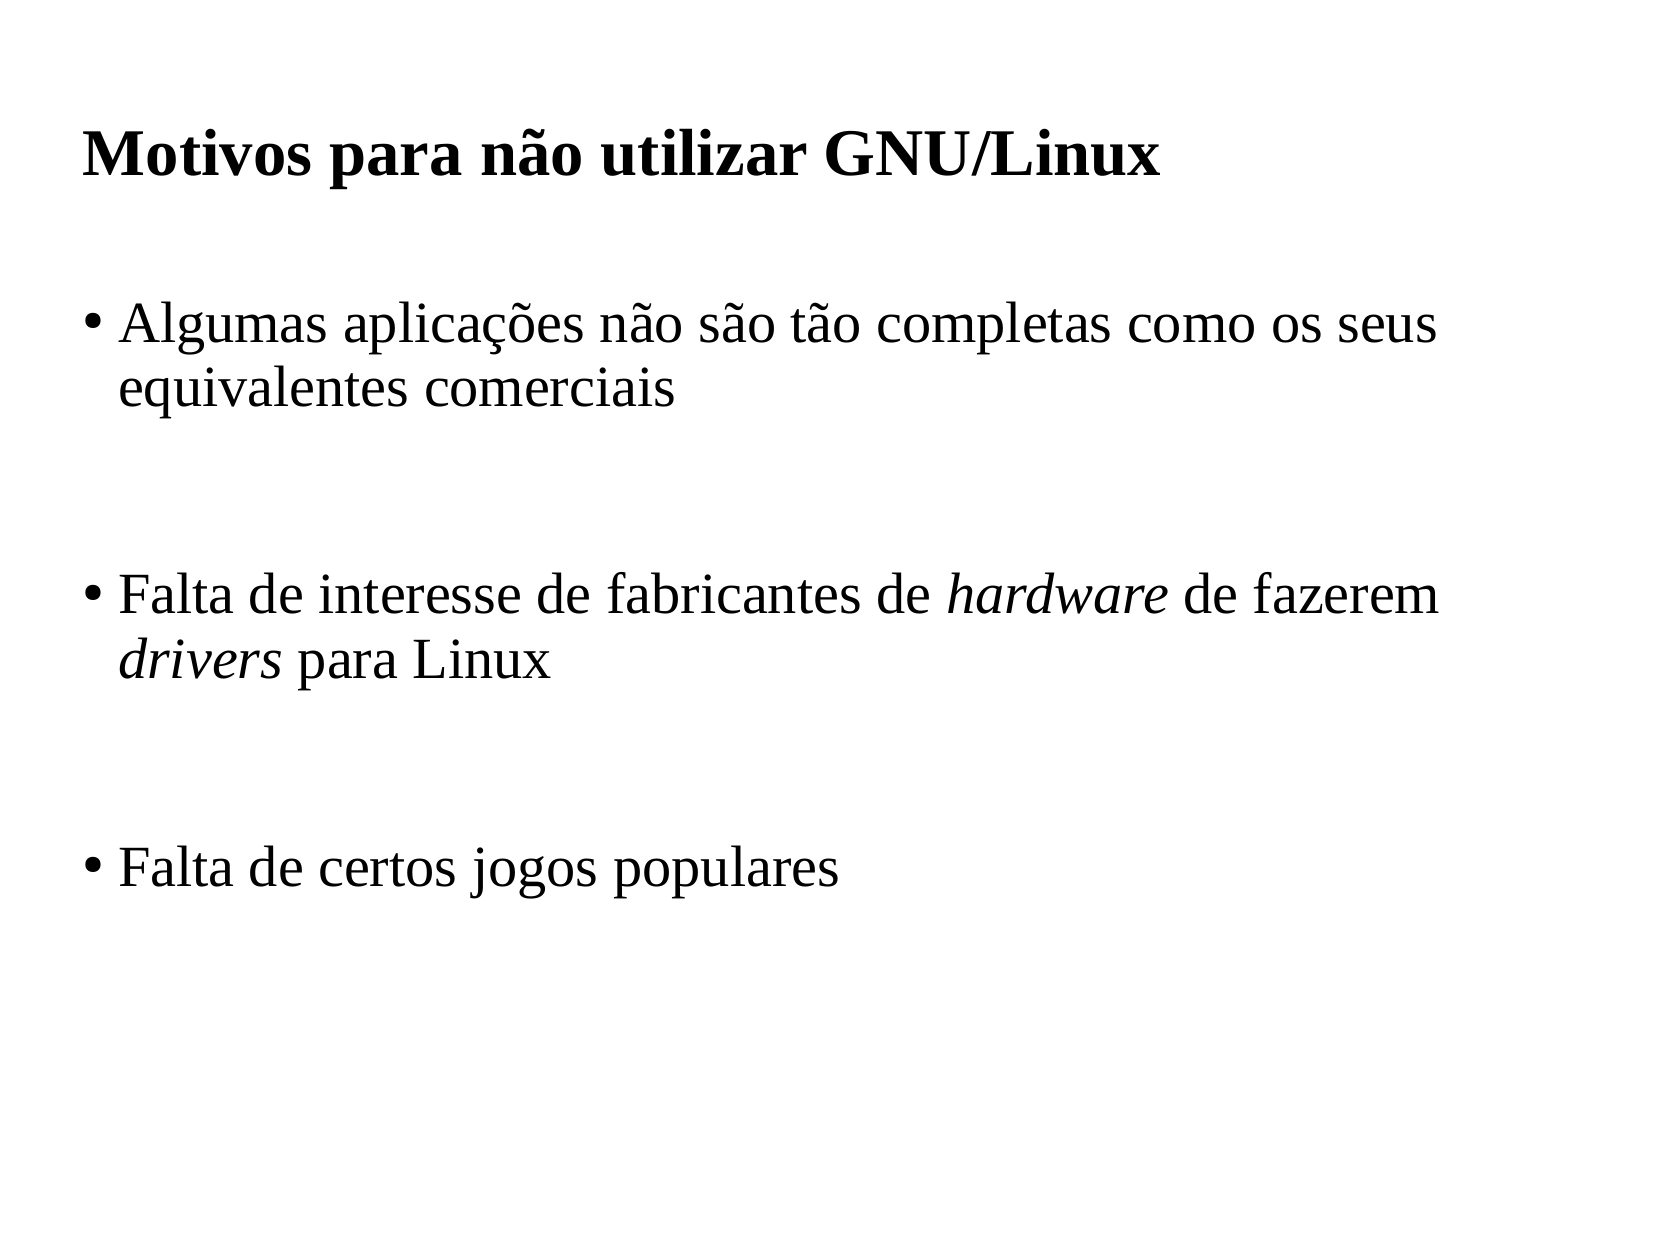

# Motivos para não utilizar GNU/Linux
Algumas aplicações não são tão completas como os seus equivalentes comerciais
Falta de interesse de fabricantes de hardware de fazerem drivers para Linux
Falta de certos jogos populares